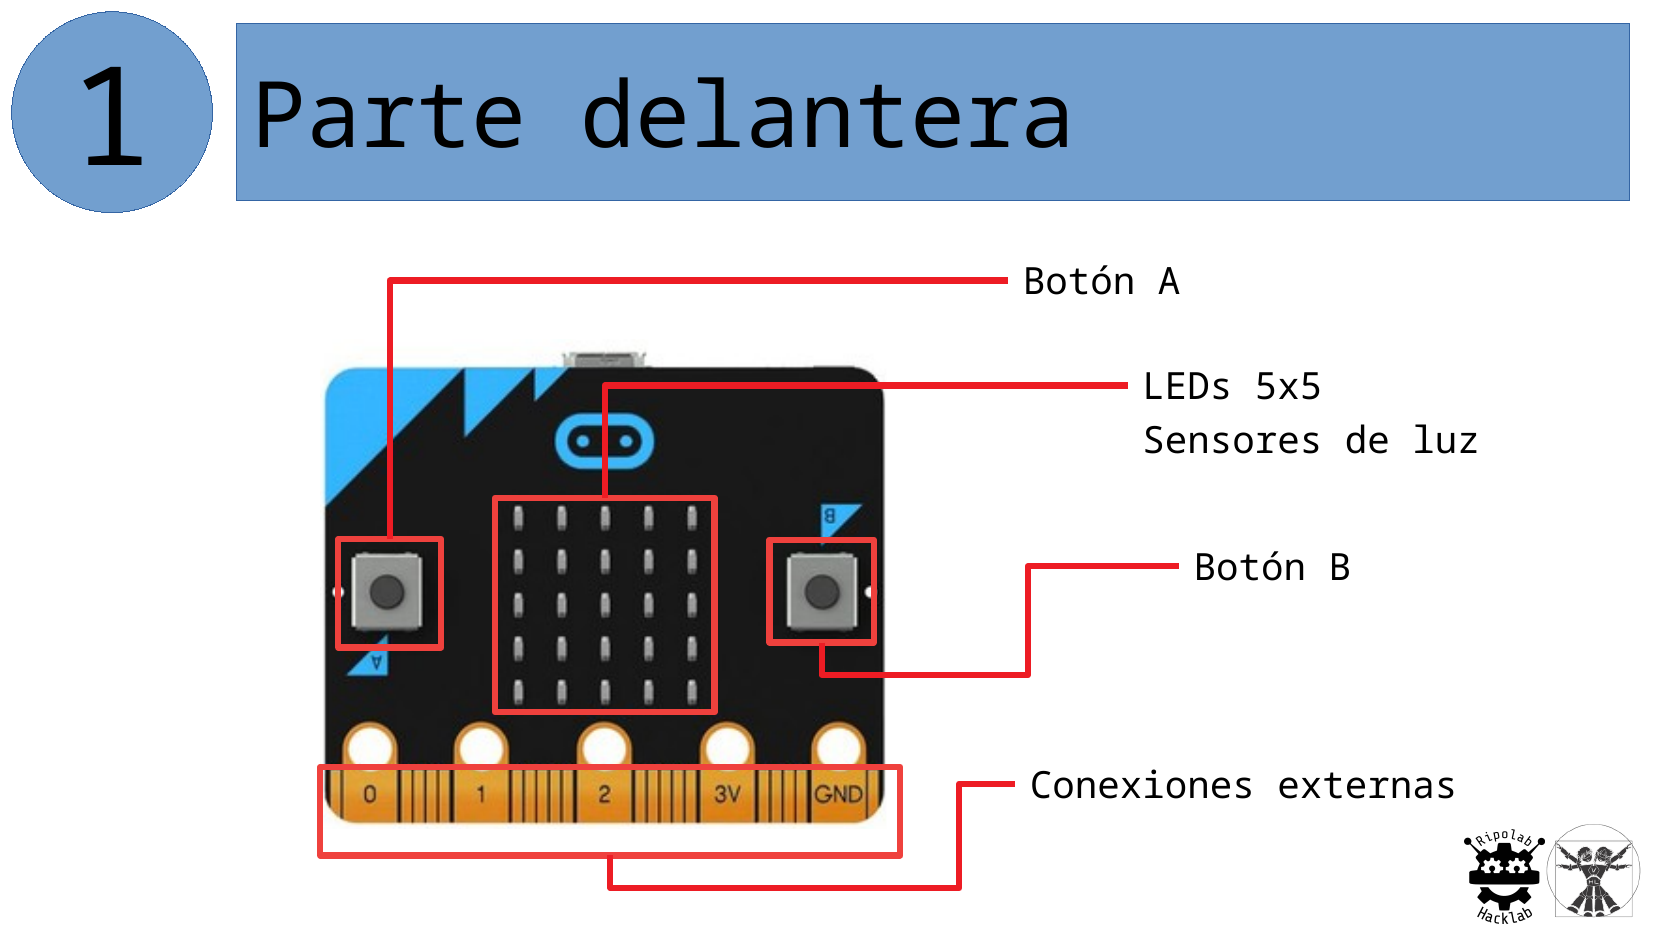

1
Parte delantera
Botón A
LEDs 5x5
Sensores de luz
Botón B
Conexiones externas